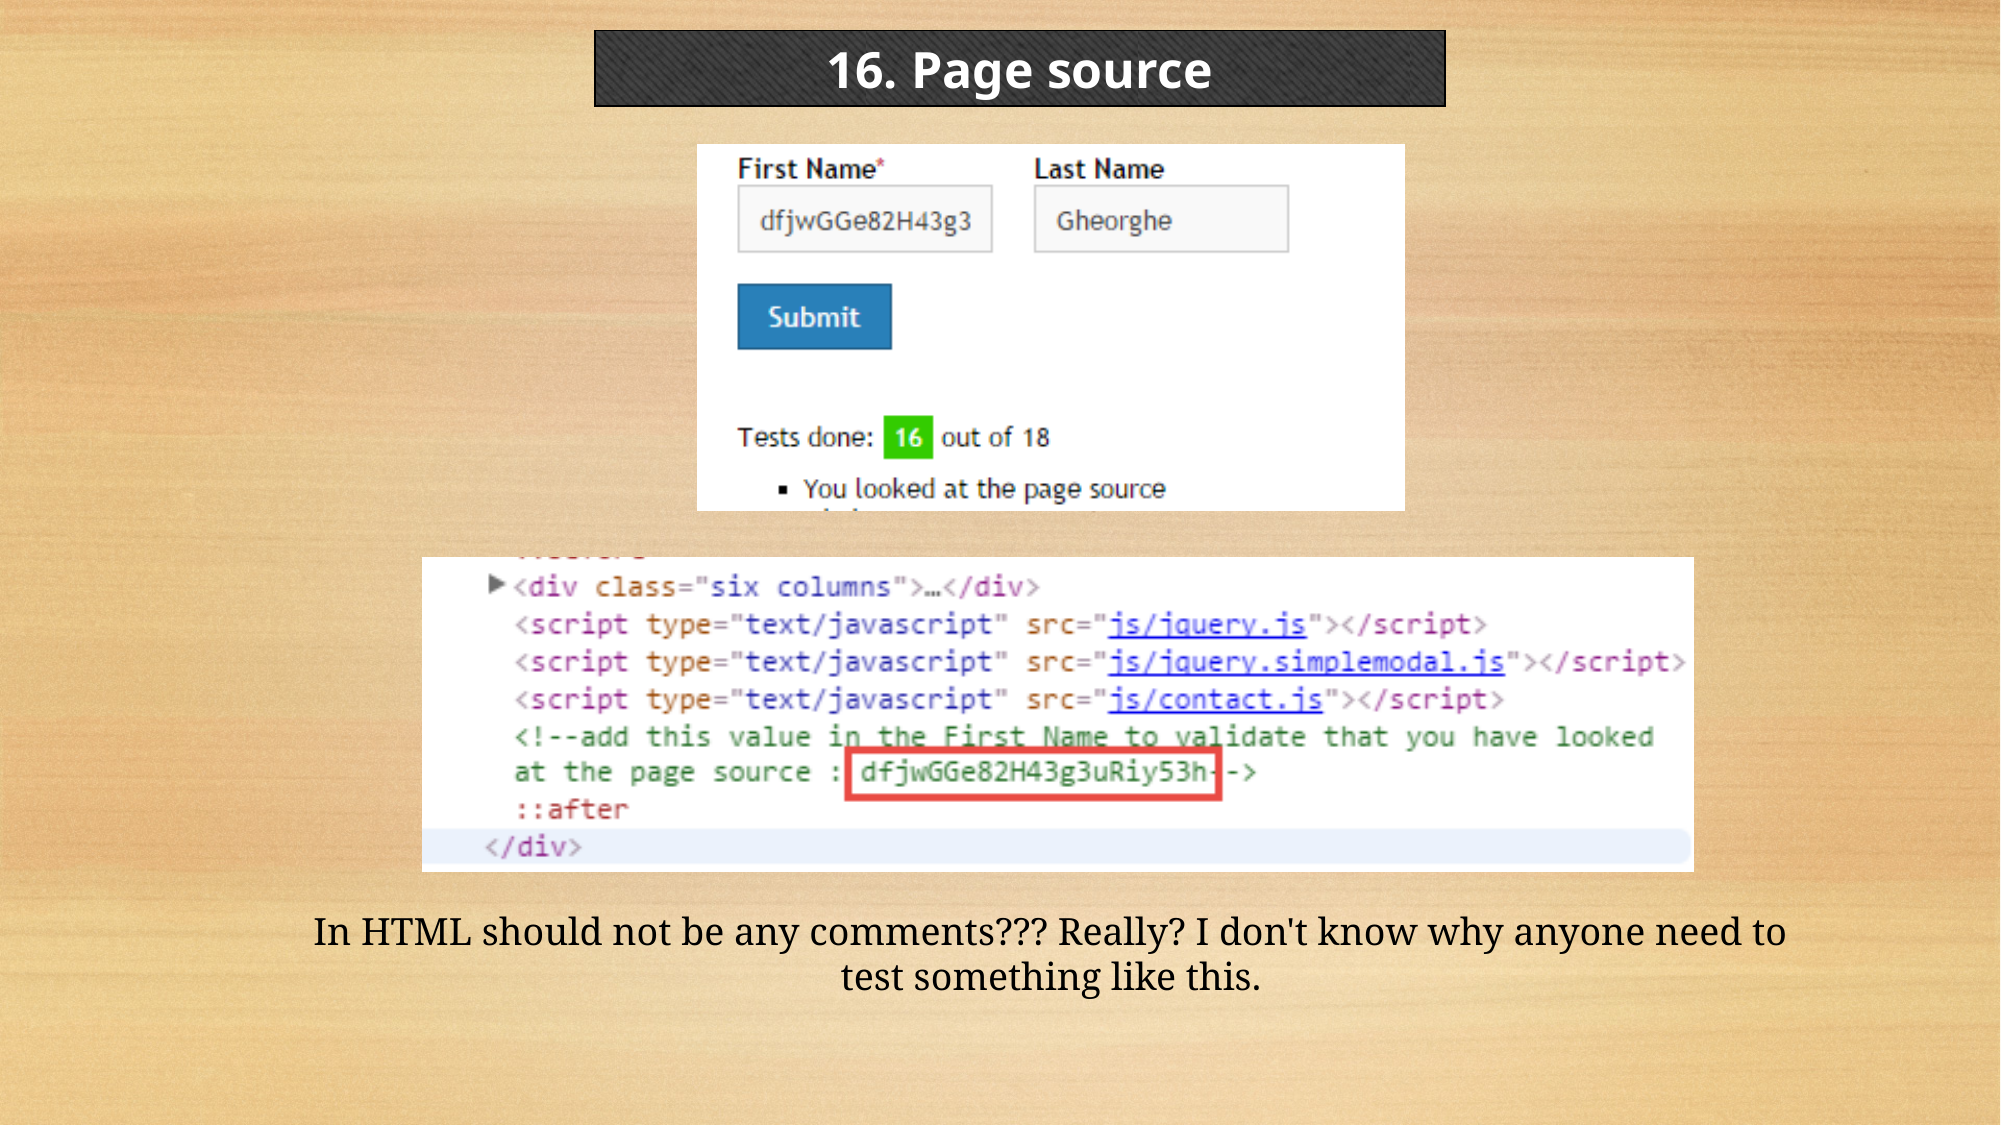

16. Page source
In HTML should not be any comments??? Really? I don't know why anyone need to test something like this.